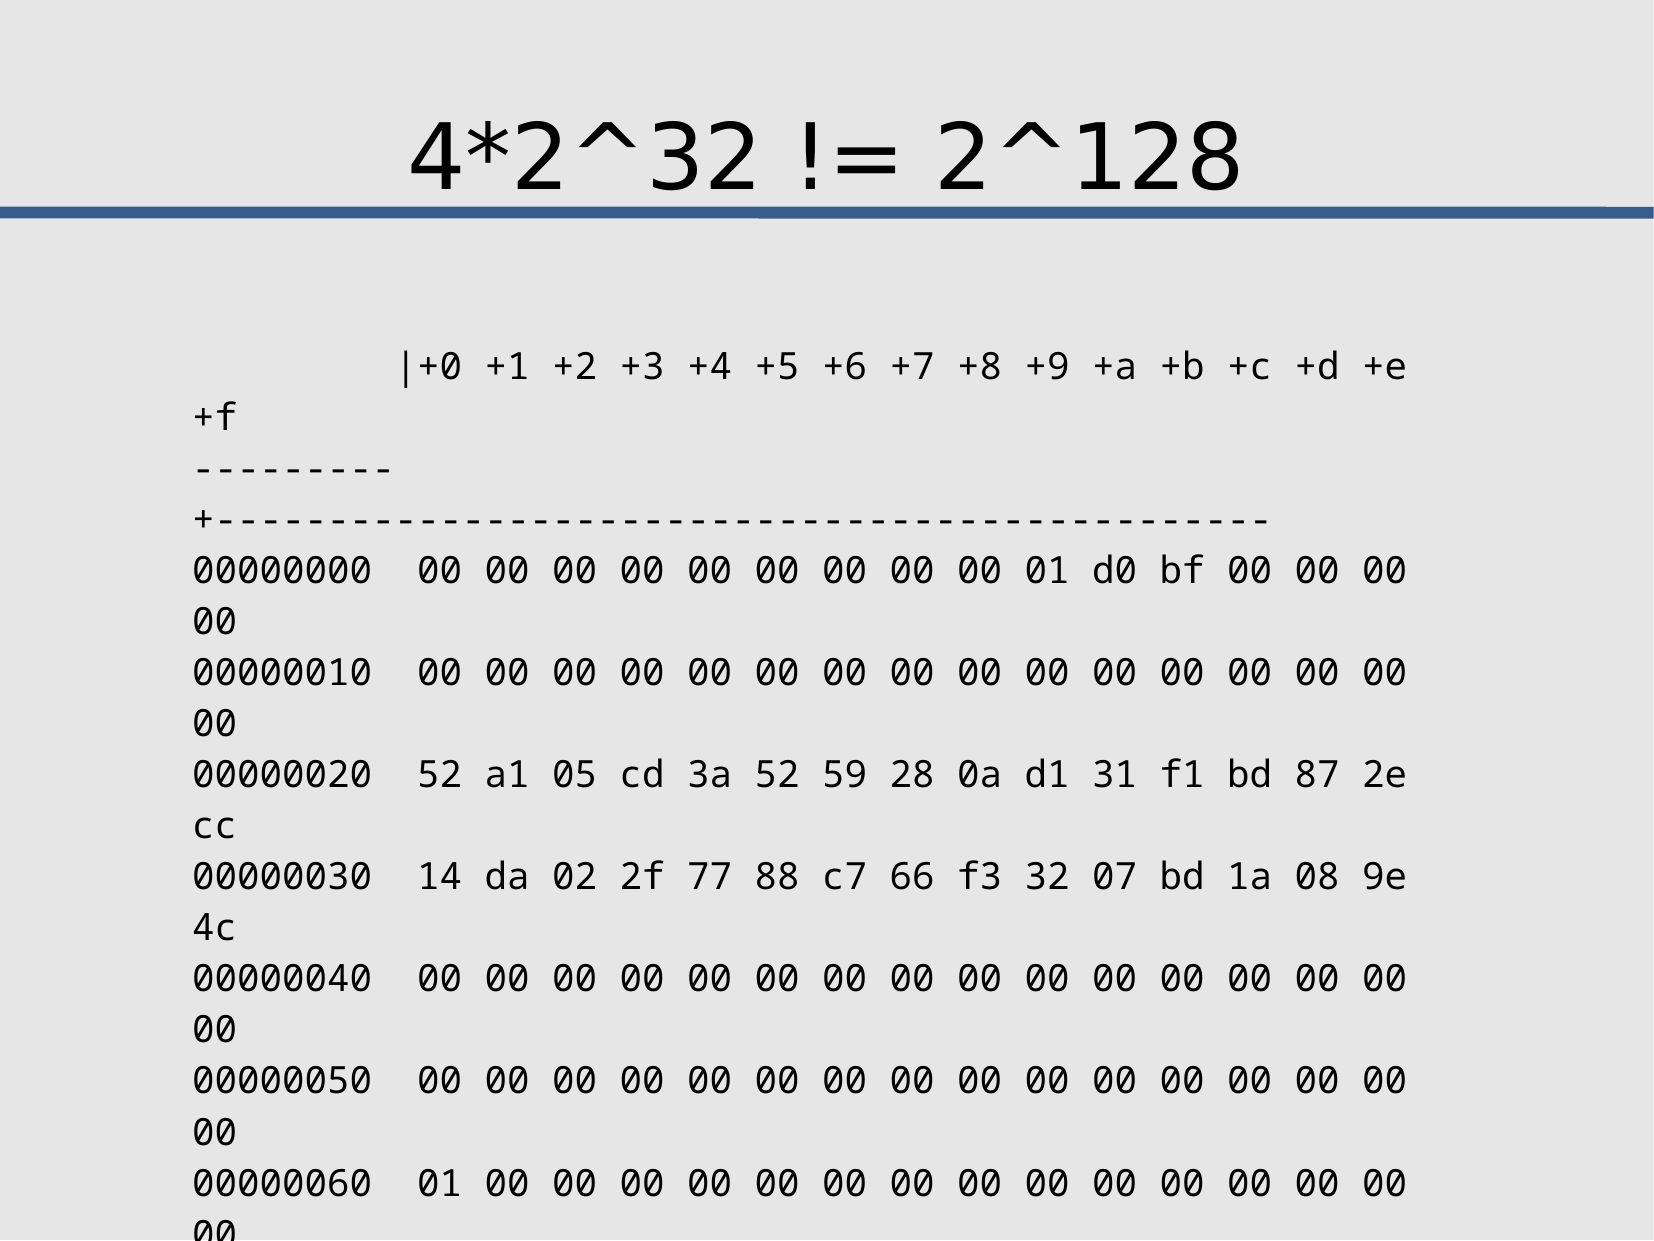

# 4*2^32 != 2^128
 |+0 +1 +2 +3 +4 +5 +6 +7 +8 +9 +a +b +c +d +e +f
---------+-----------------------------------------------
00000000 00 00 00 00 00 00 00 00 00 01 d0 bf 00 00 00 00
00000010 00 00 00 00 00 00 00 00 00 00 00 00 00 00 00 00
00000020 52 a1 05 cd 3a 52 59 28 0a d1 31 f1 bd 87 2e cc
00000030 14 da 02 2f 77 88 c7 66 f3 32 07 bd 1a 08 9e 4c
00000040 00 00 00 00 00 00 00 00 00 00 00 00 00 00 00 00
00000050 00 00 00 00 00 00 00 00 00 00 00 00 00 00 00 00
00000060 01 00 00 00 00 00 00 00 00 00 00 00 00 00 00 00
00000070 04 00 00 00 10 00 00 00 00 00 00 00 00 00 00 00
00000080 00 00 00 00 00 00 00 00 00 00 00 00 00 00 00 00
00000090 00 00 00 00 00 00 00 00 00 00 00 00 00 00 00 00
000000a0 00 00 00 00 00 00 00 00 00 00 00 01 c6 5f 74 12